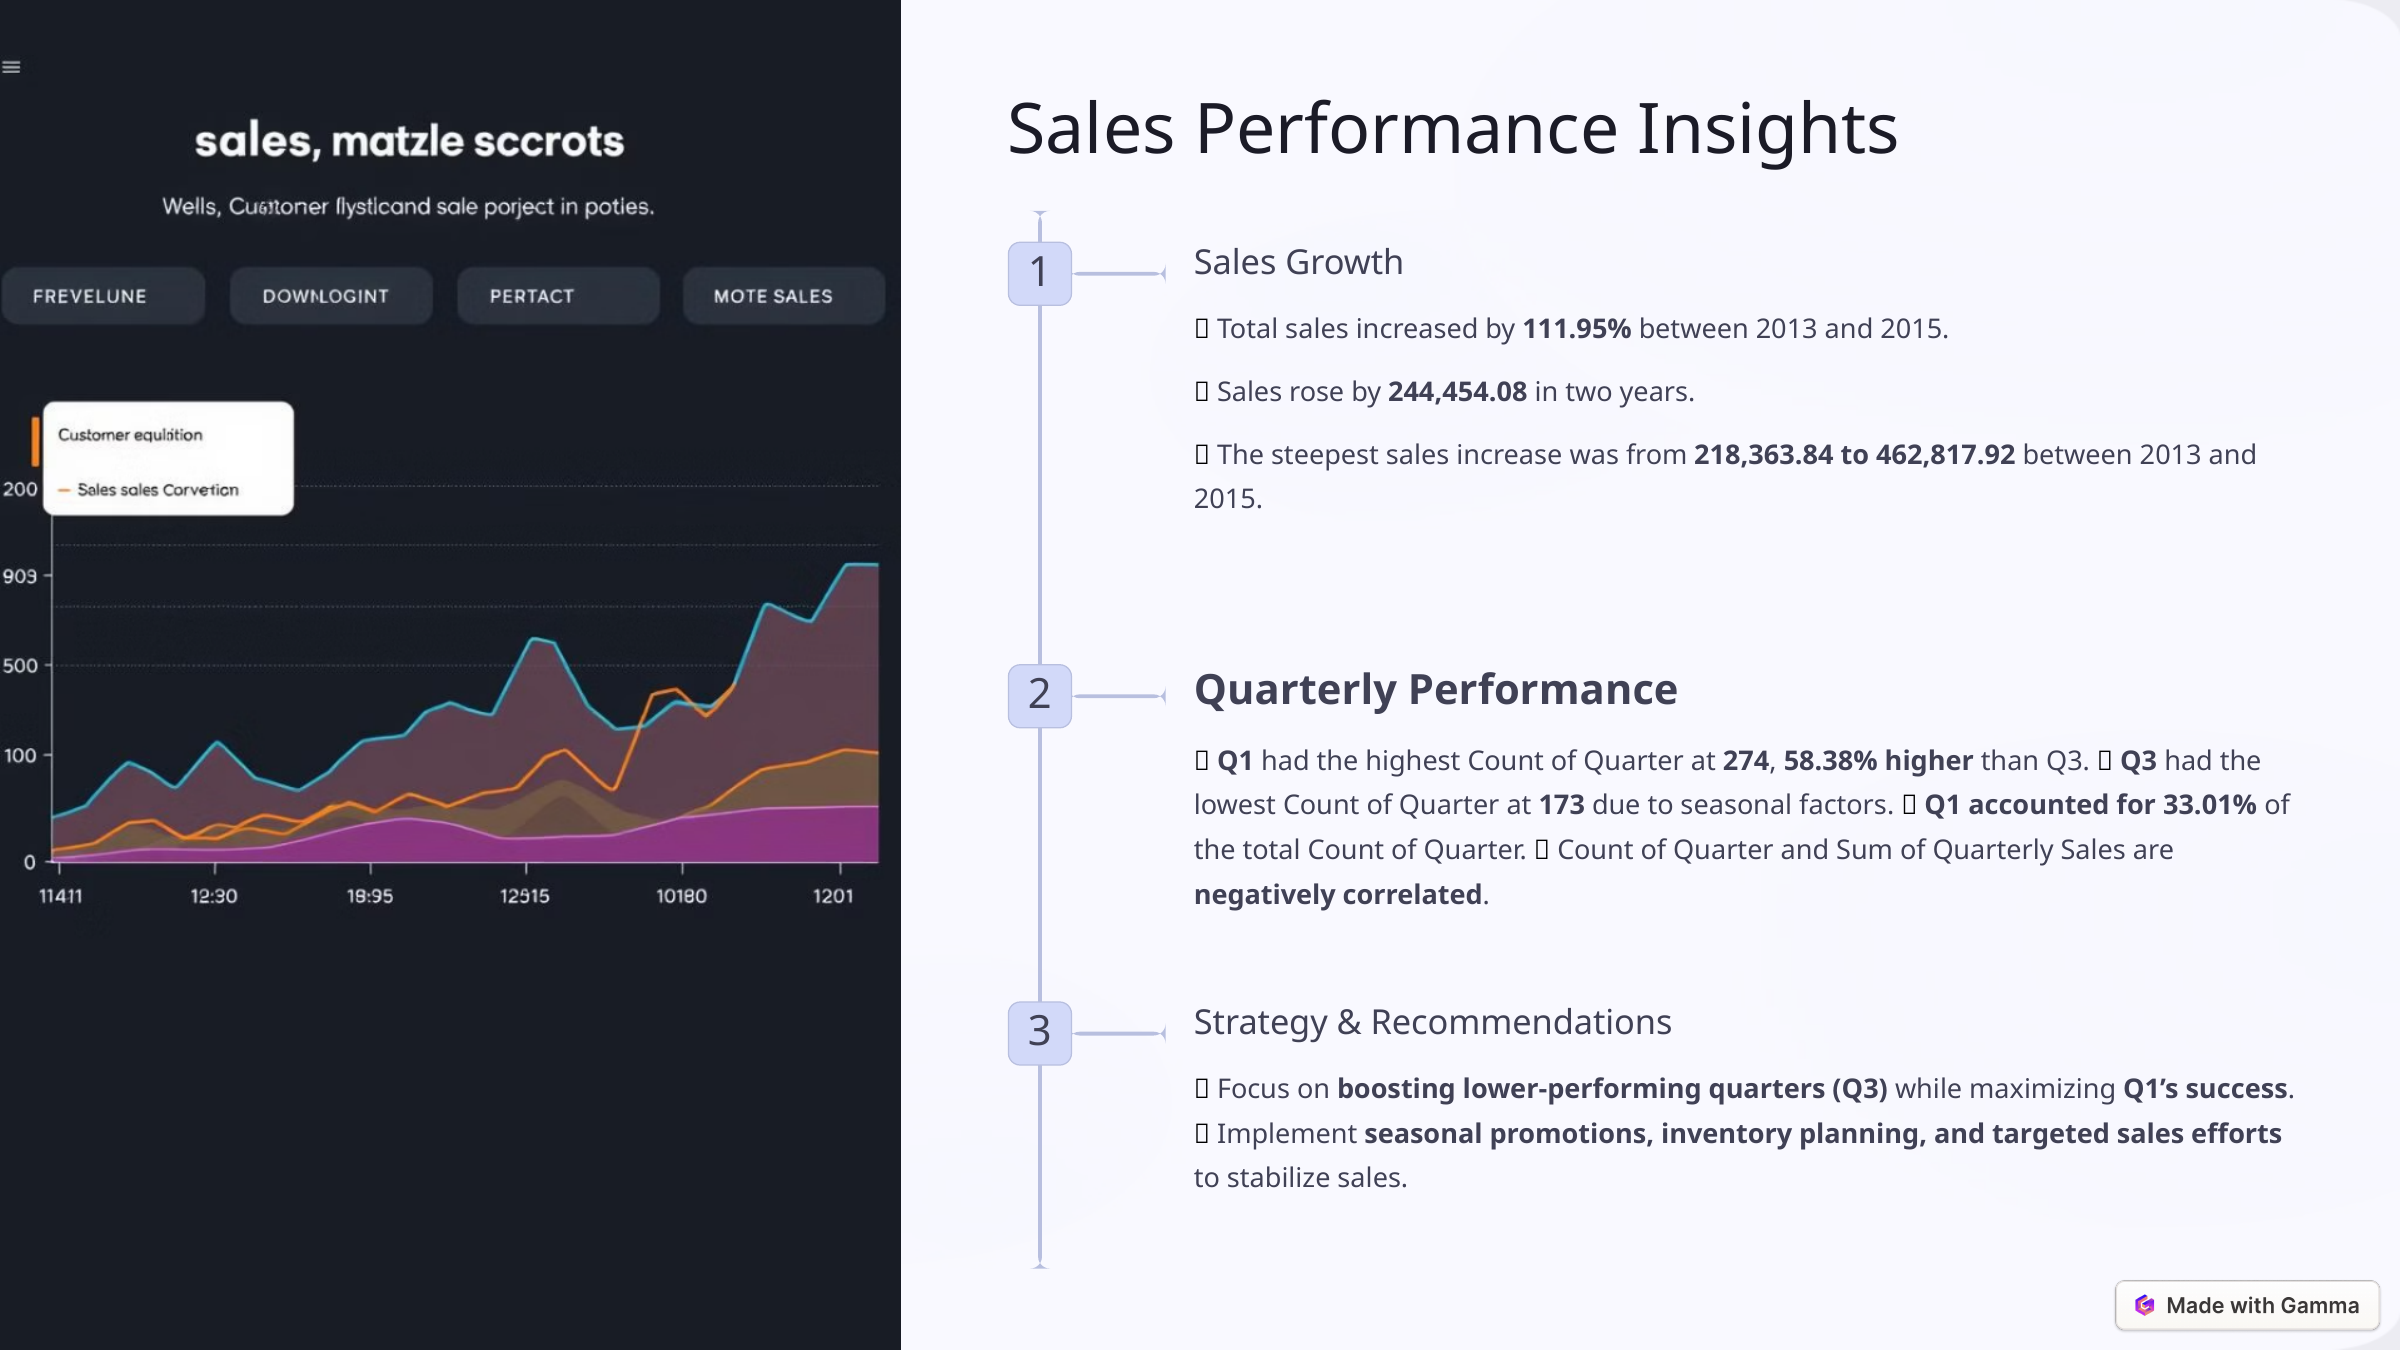

Sales Performance Insights
Sales Growth​
1
✅ Total sales increased by 111.95% between 2013 and 2015.​
✅ Sales rose by 244,454.08 in two years.​
✅ The steepest sales increase was from 218,363.84 to 462,817.92 between 2013 and 2015.​
​
Quarterly Performance
2
✅ Q1 had the highest Count of Quarter at 274, 58.38% higher than Q3. ✅ Q3 had the lowest Count of Quarter at 173 due to seasonal factors. ✅ Q1 accounted for 33.01% of the total Count of Quarter. ✅ Count of Quarter and Sum of Quarterly Sales are negatively correlated.
Strategy & Recommendations
3
✅ Focus on boosting lower-performing quarters (Q3) while maximizing Q1’s success. ✅ Implement seasonal promotions, inventory planning, and targeted sales efforts to stabilize sales.